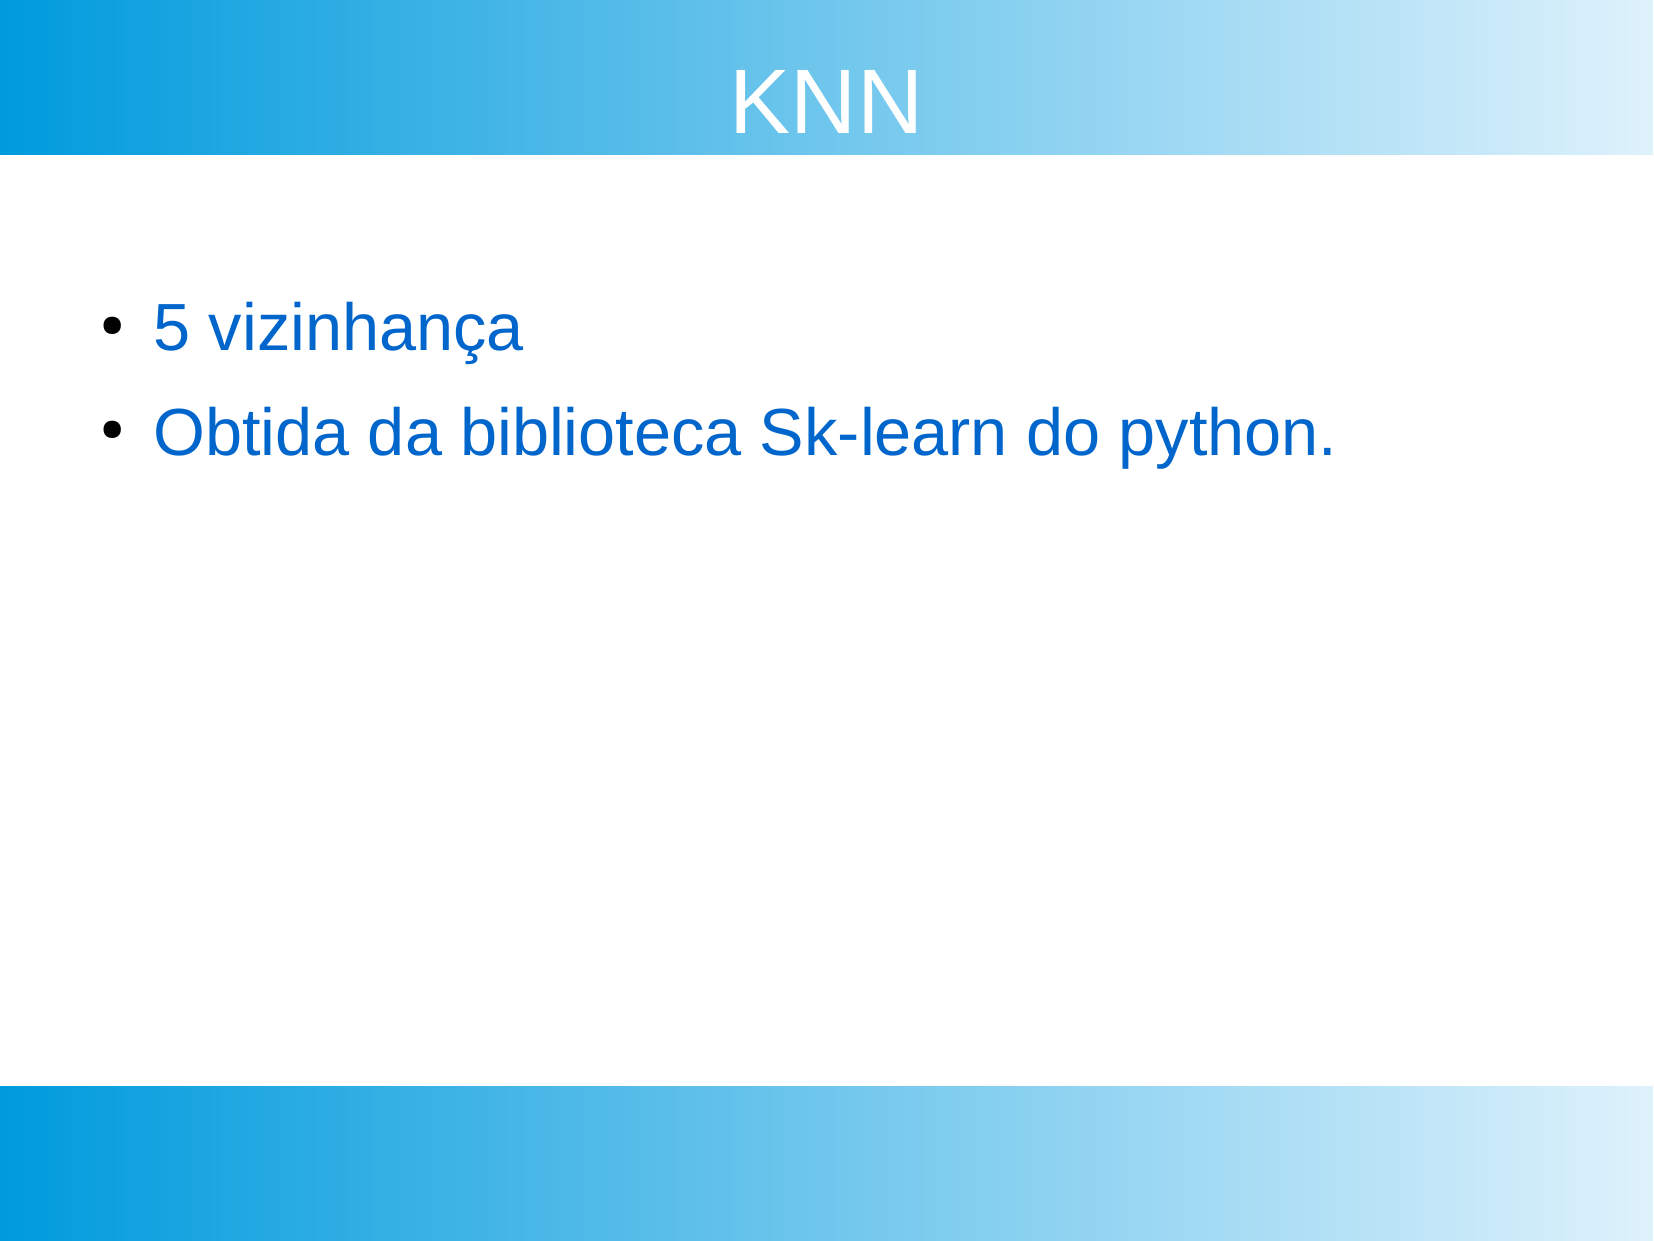

# KNN
5 vizinhança
Obtida da biblioteca Sk-learn do python.